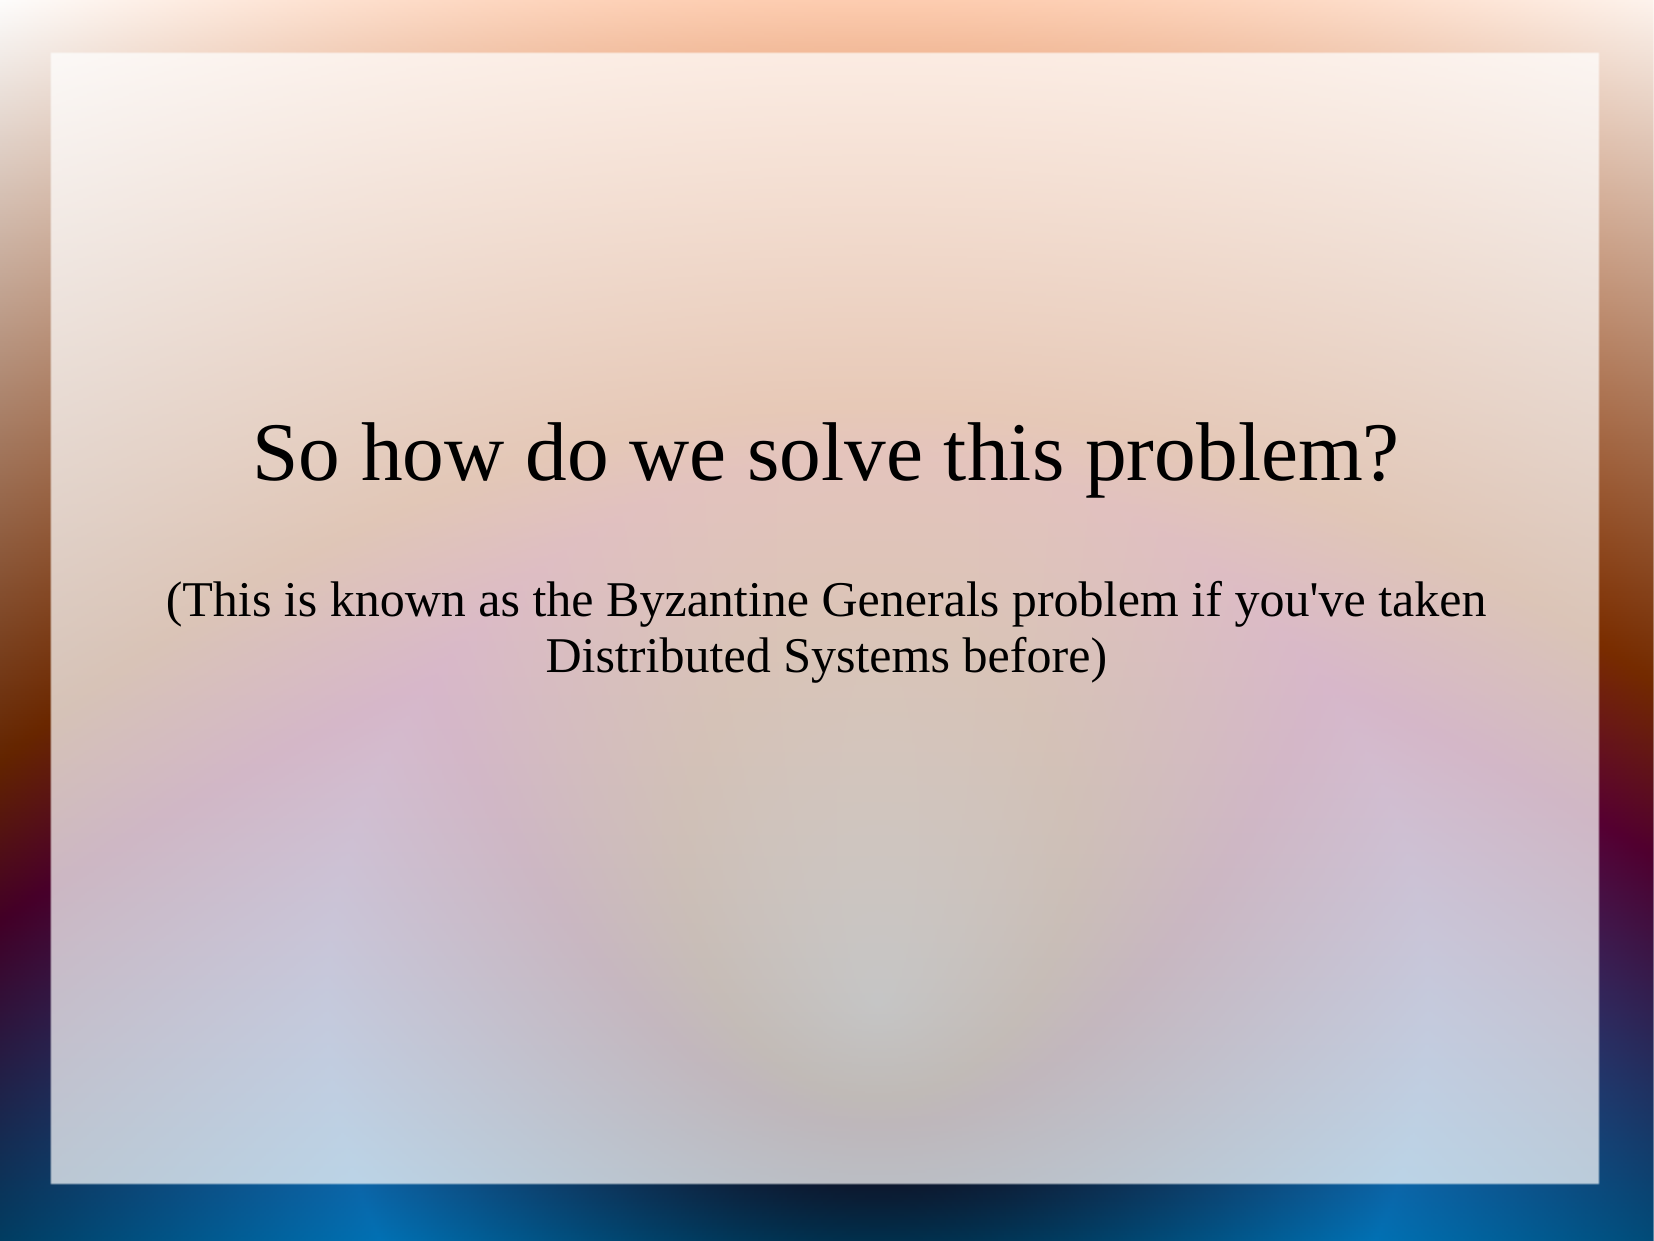

# So how do we solve this problem?
(This is known as the Byzantine Generals problem if you've taken Distributed Systems before)